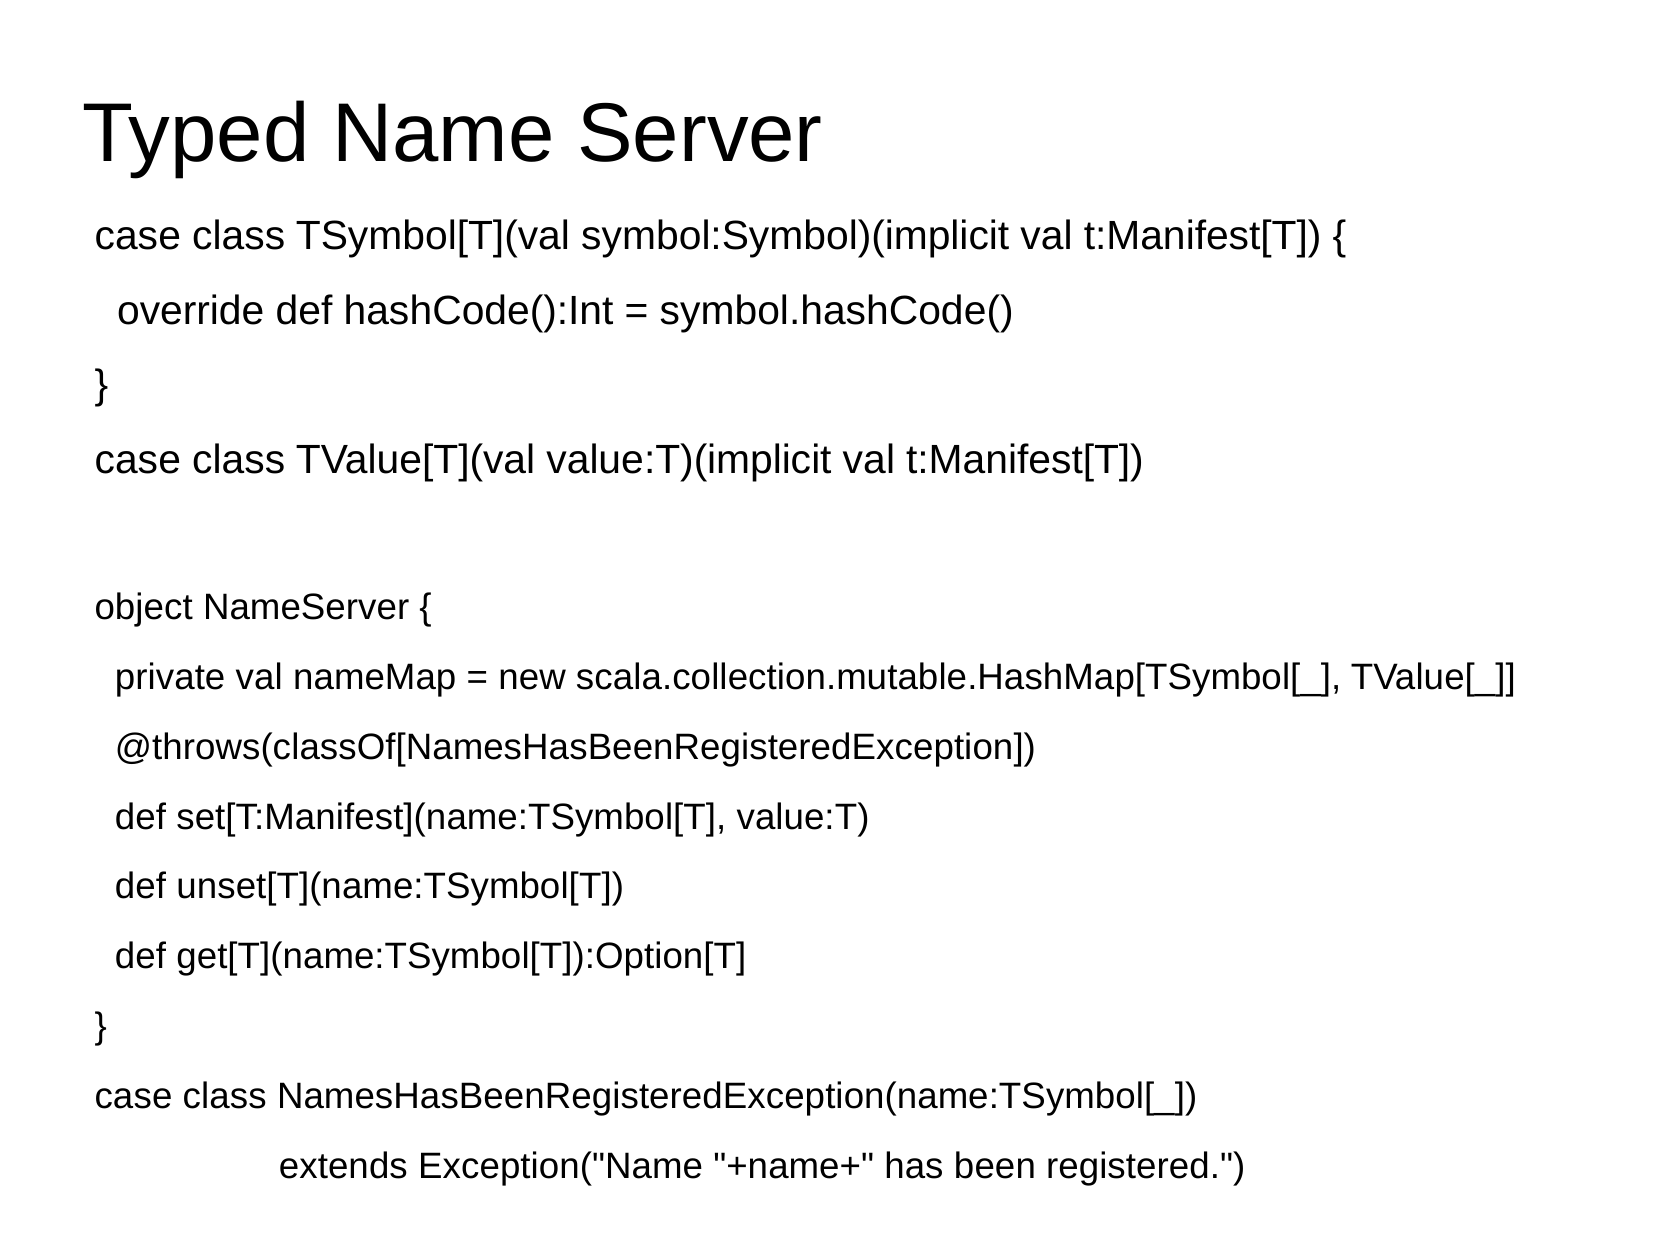

# Typed Name Server
case class TSymbol[T](val symbol:Symbol)(implicit val t:Manifest[T]) {
 override def hashCode():Int = symbol.hashCode()
}
case class TValue[T](val value:T)(implicit val t:Manifest[T])
object NameServer {
 private val nameMap = new scala.collection.mutable.HashMap[TSymbol[_], TValue[_]]
 @throws(classOf[NamesHasBeenRegisteredException])
 def set[T:Manifest](name:TSymbol[T], value:T)
 def unset[T](name:TSymbol[T])
 def get[T](name:TSymbol[T]):Option[T]
}
case class NamesHasBeenRegisteredException(name:TSymbol[_])
 extends Exception("Name "+name+" has been registered.")